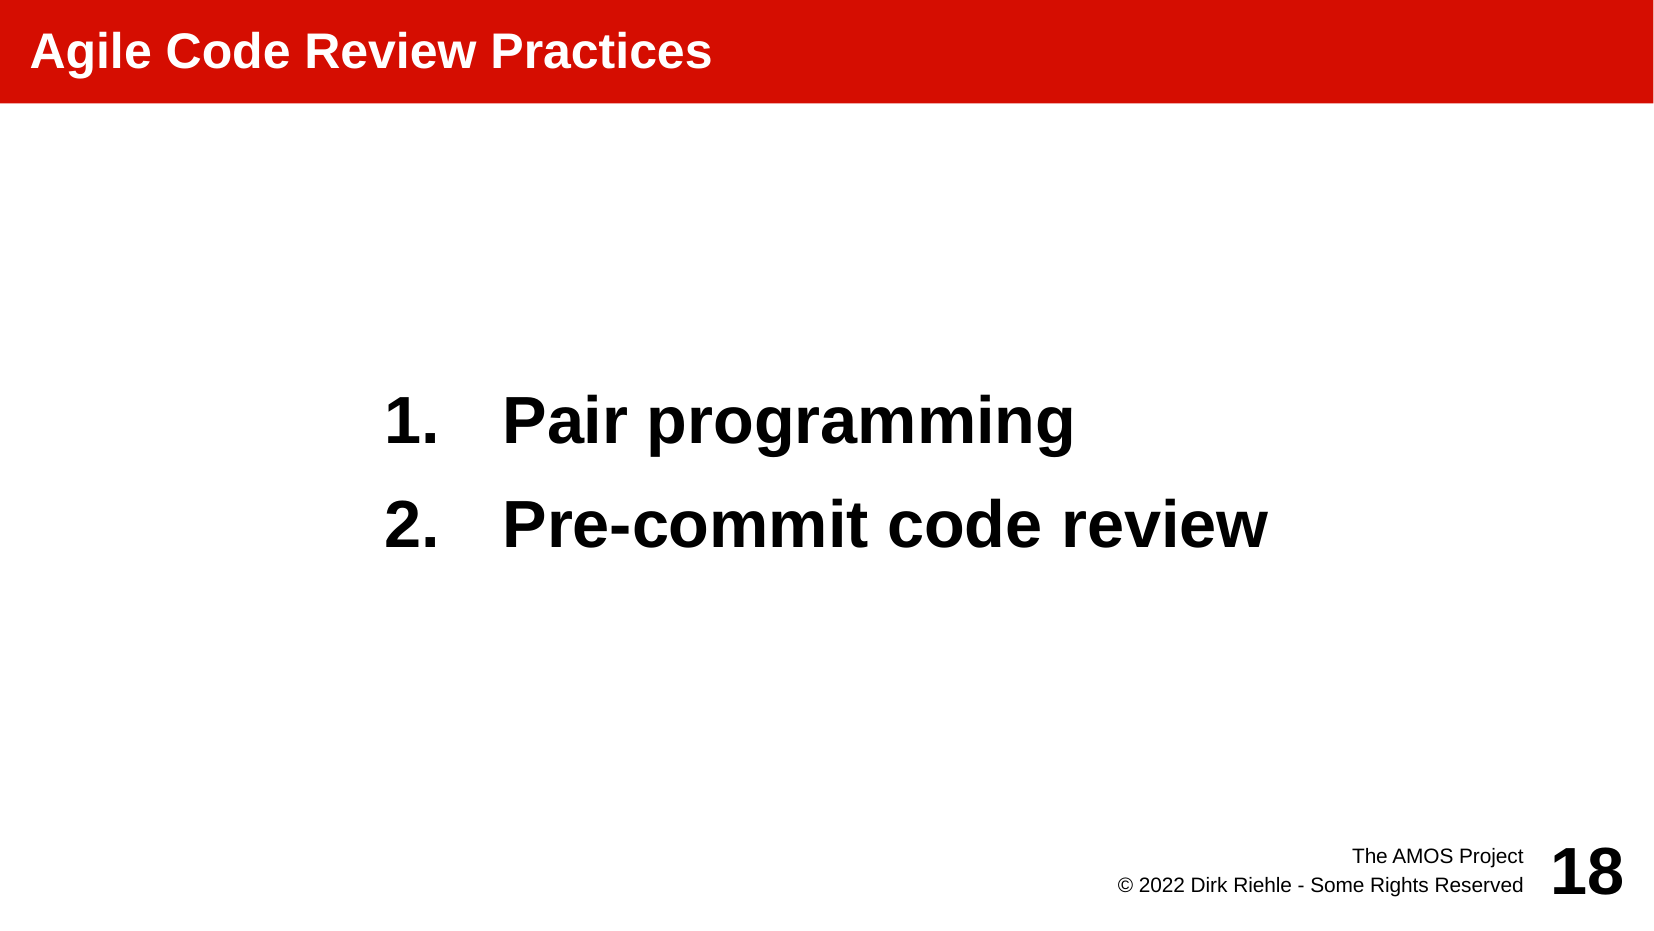

# Agile Code Review Practices
Pair programming
Pre-commit code review
The AMOS Project
18
© 2022 Dirk Riehle - Some Rights Reserved